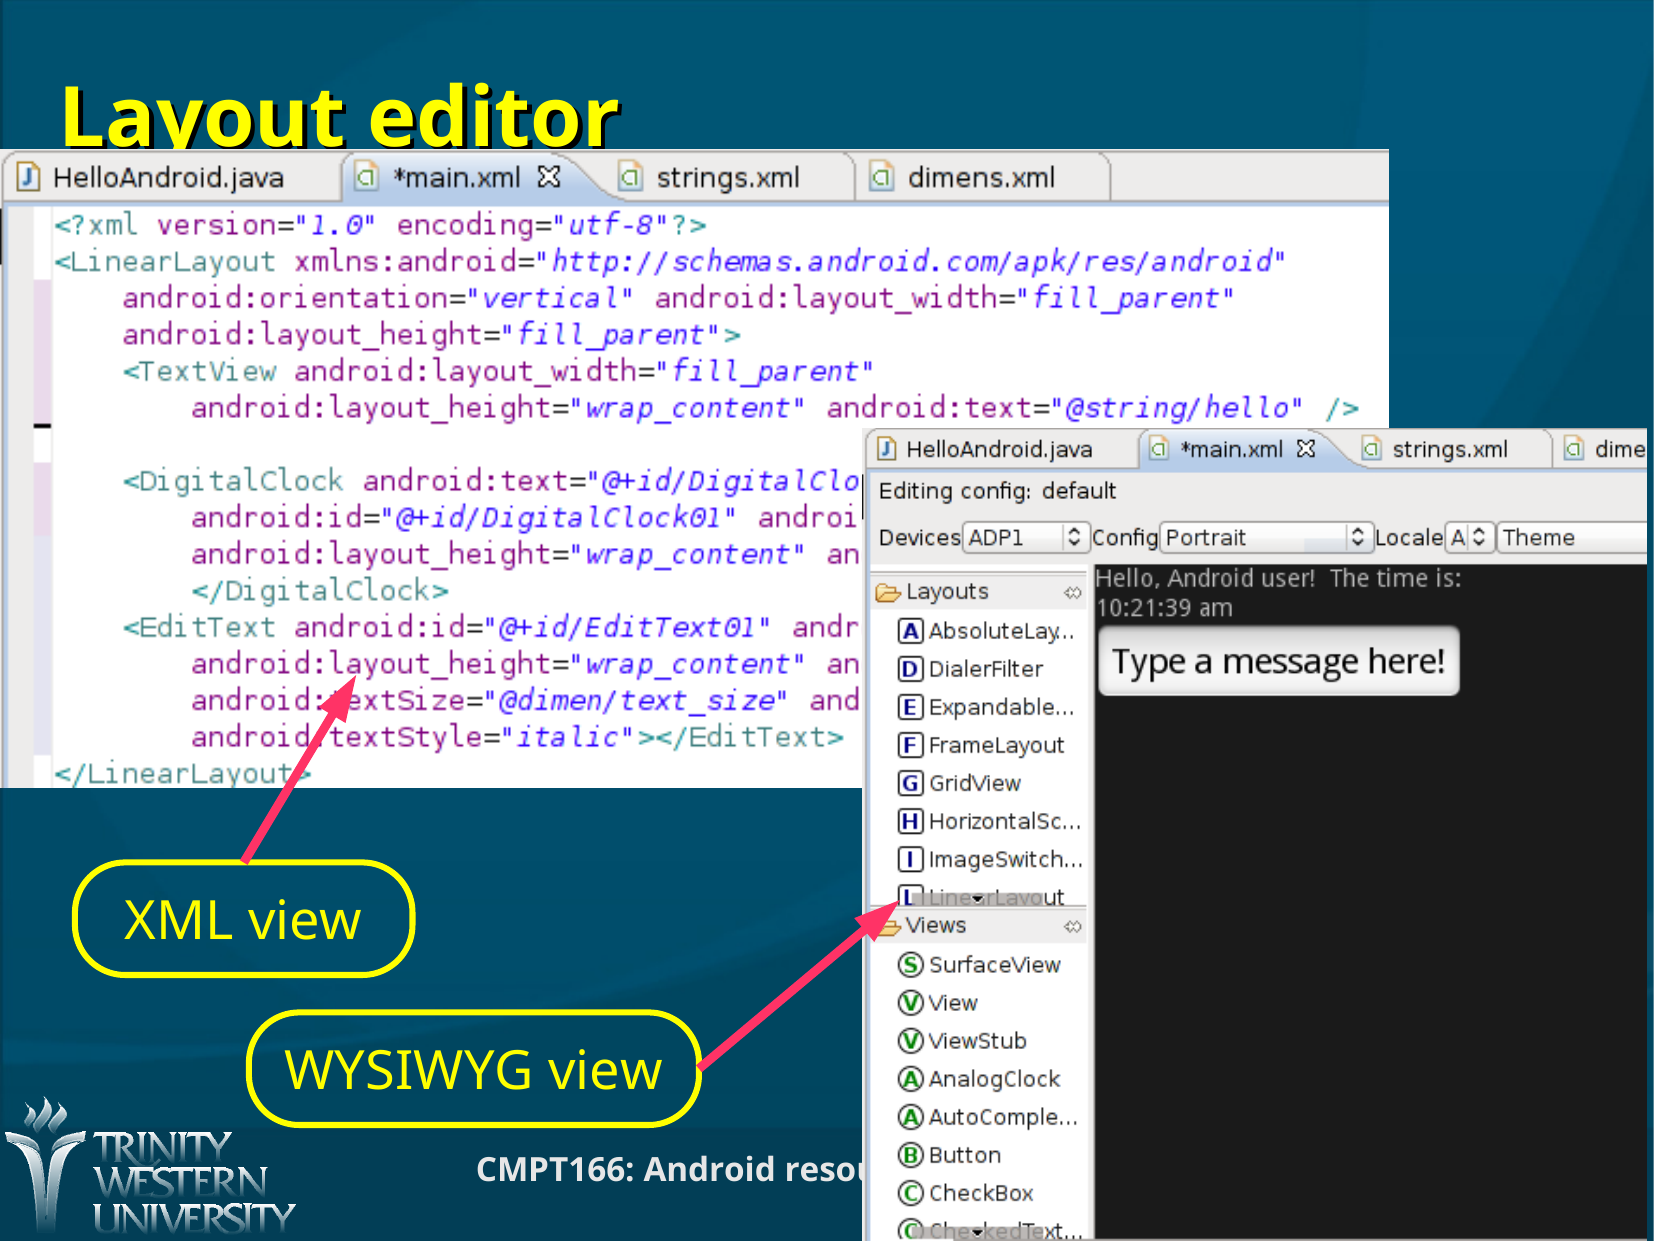

# Layout editor
XML view
WYSIWYG view
CMPT166: Android resources
31 Mar 2010
2